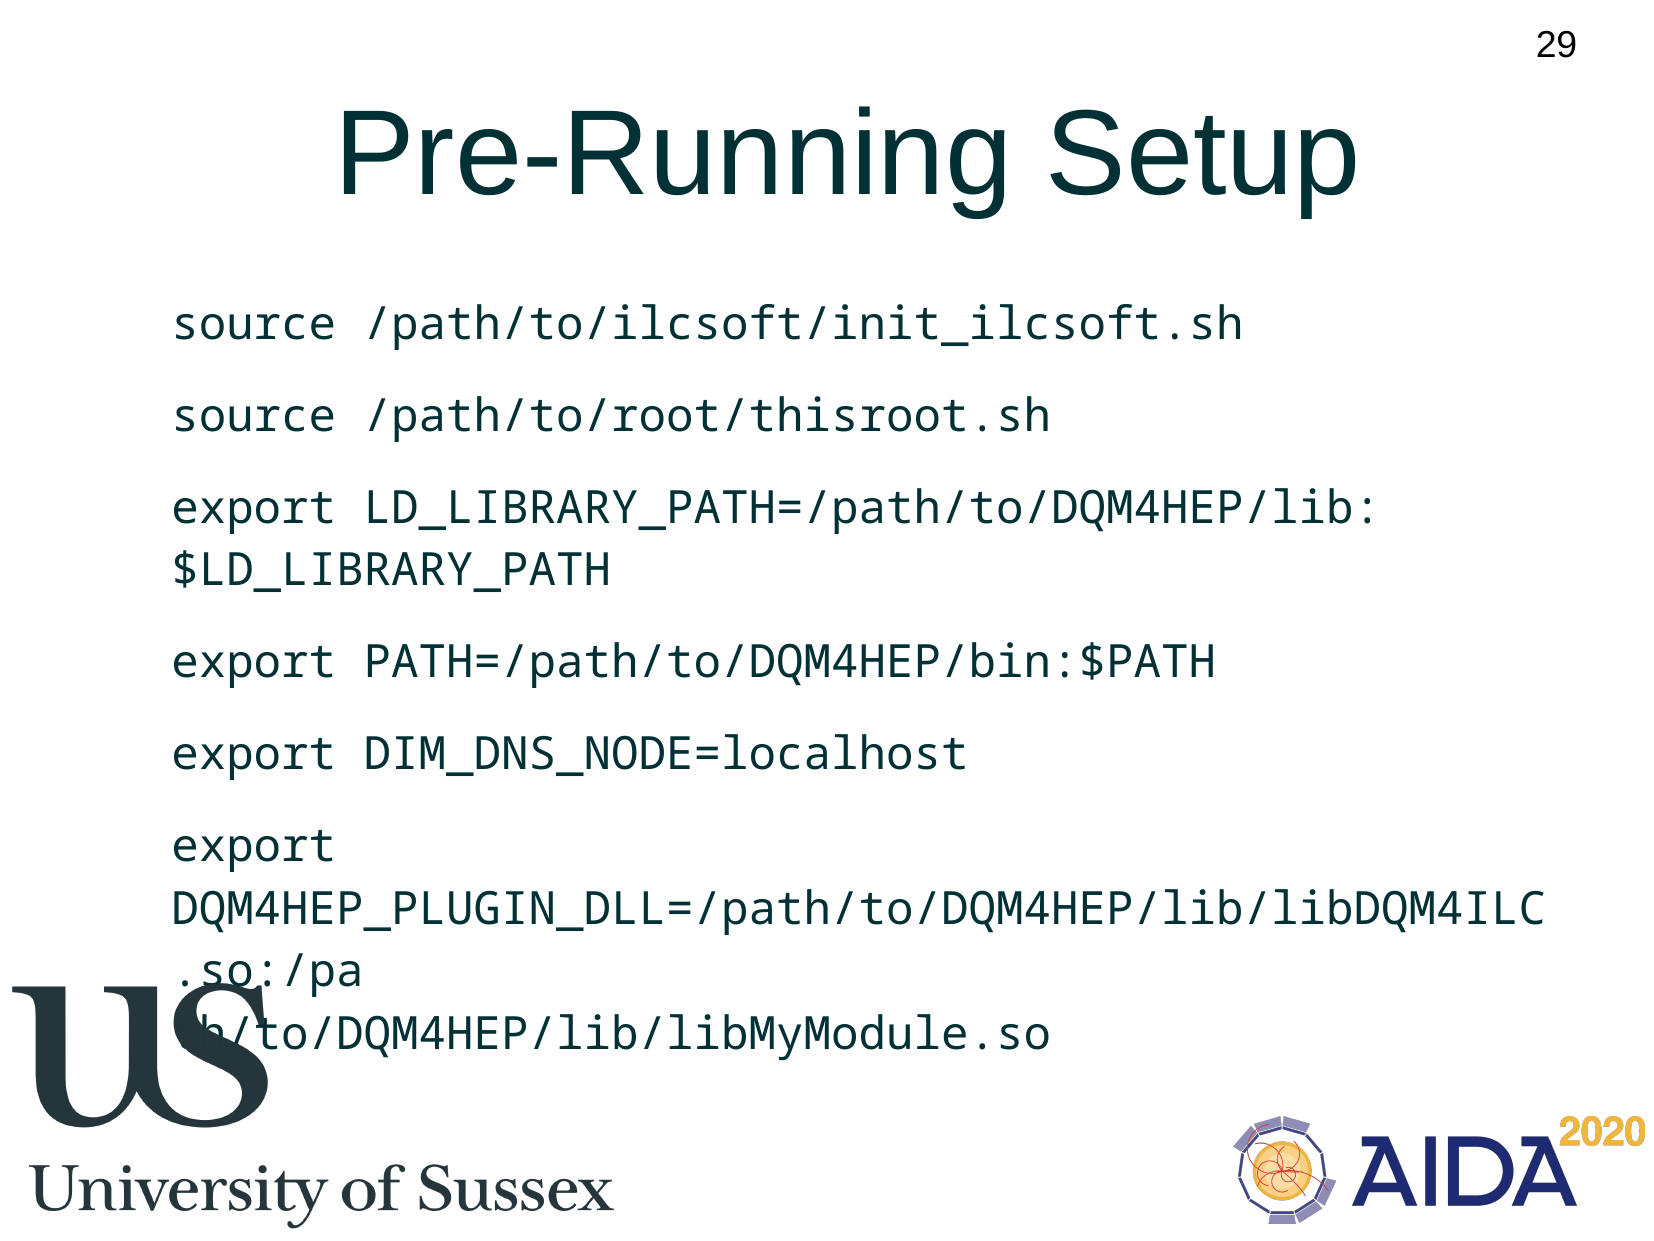

# Pre-Running Setup
source /path/to/ilcsoft/init_ilcsoft.sh
source /path/to/root/thisroot.sh
export LD_LIBRARY_PATH=/path/to/DQM4HEP/lib:$LD_LIBRARY_PATH
export PATH=/path/to/DQM4HEP/bin:$PATH
export DIM_DNS_NODE=localhost
export DQM4HEP_PLUGIN_DLL=/path/to/DQM4HEP/lib/libDQM4ILC.so:/pa
th/to/DQM4HEP/lib/libMyModule.so